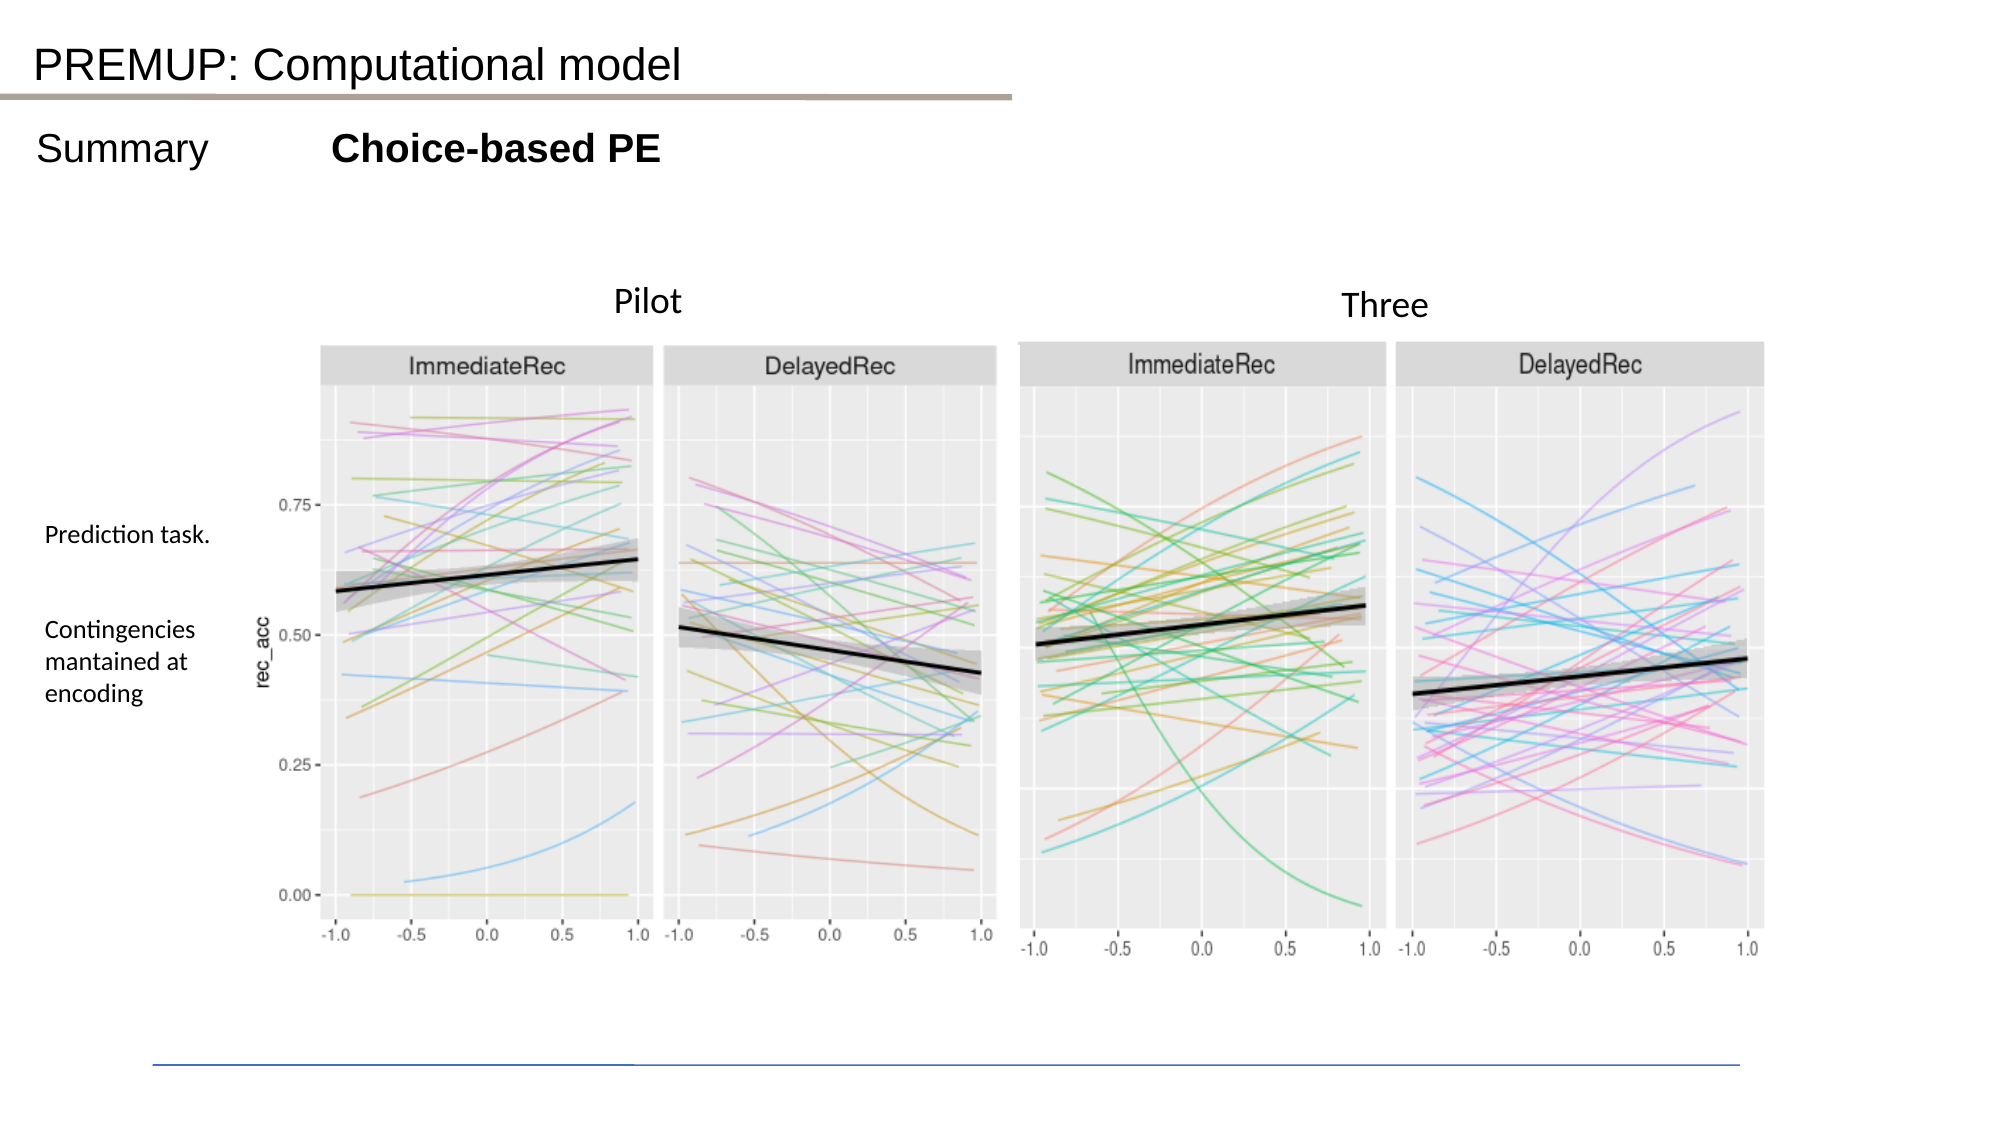

PREMUP: Computational model
Summary		Choice-based PE
Pilot
Three
Prediction task.
Contingencies mantained at encoding